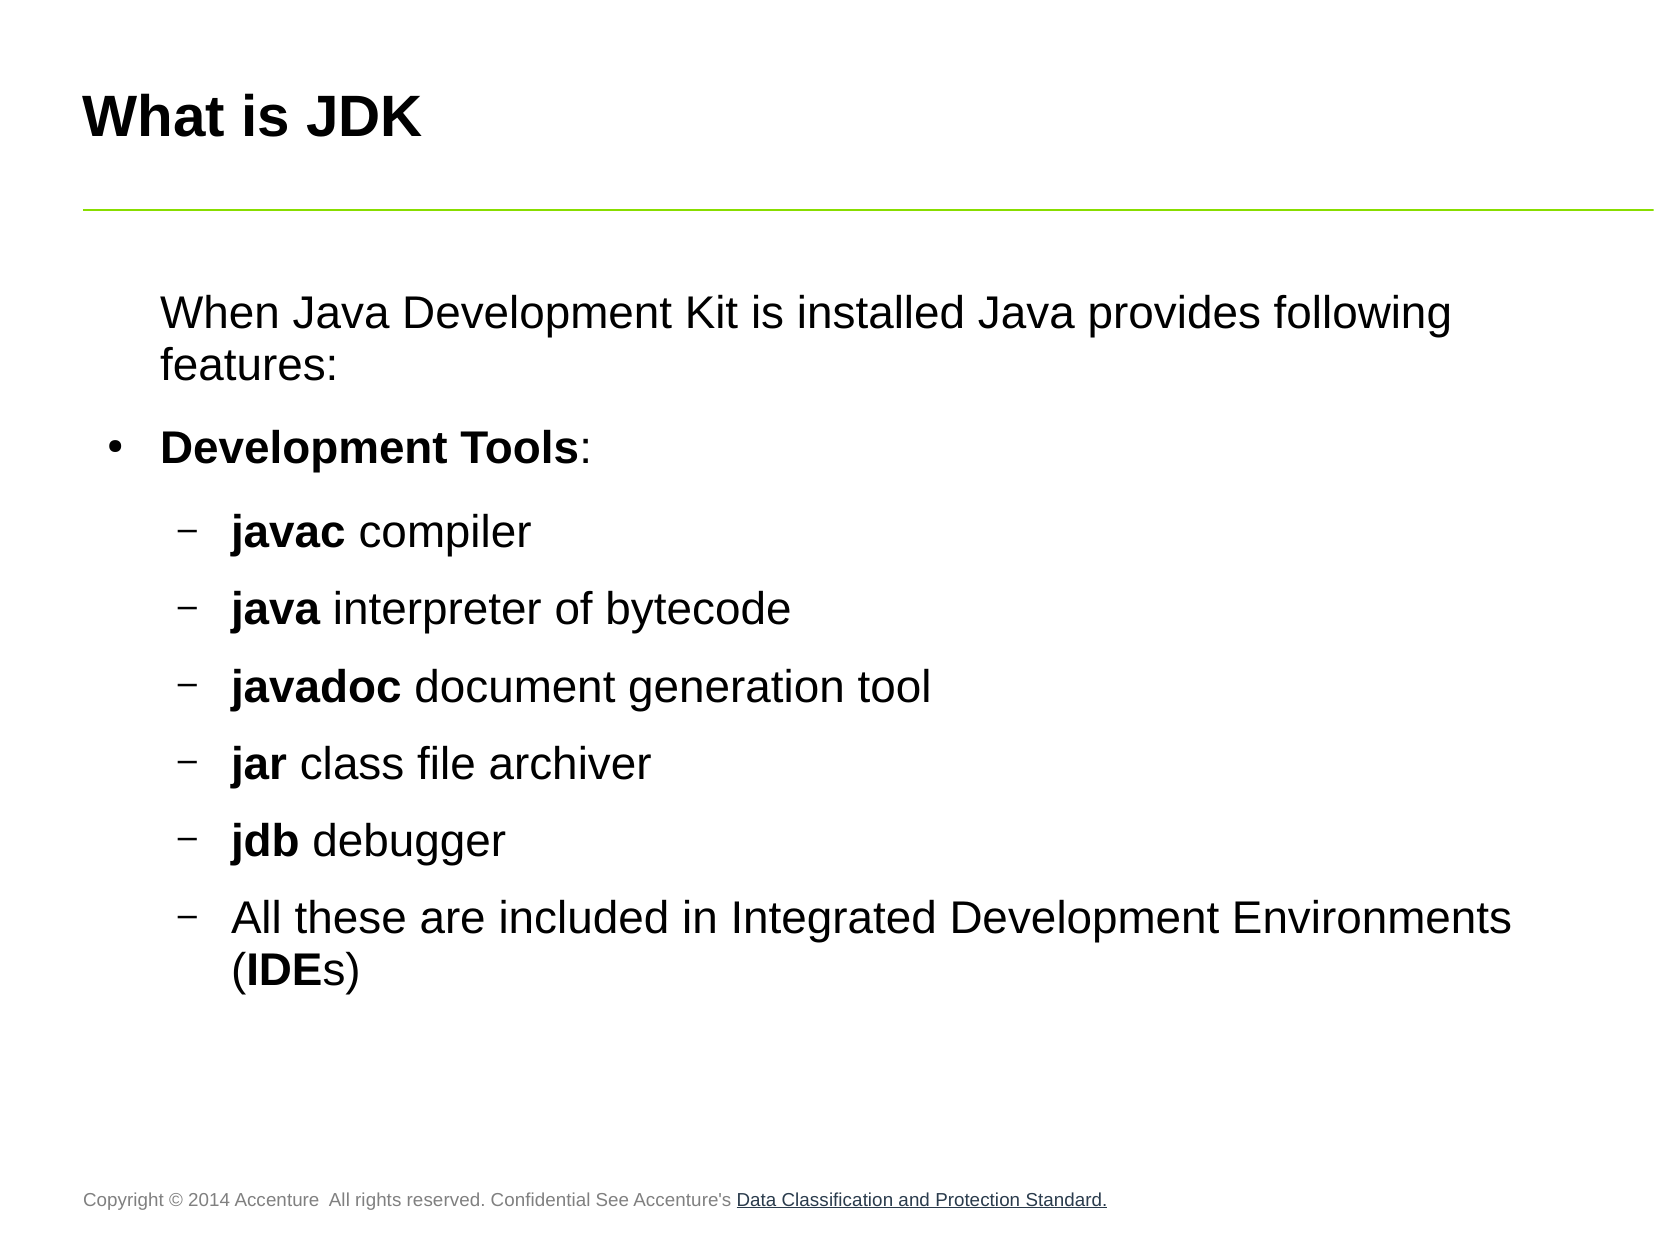

# What is JDK
When Java Development Kit is installed Java provides following features:
Development Tools:
javac compiler
java interpreter of bytecode
javadoc document generation tool
jar class file archiver
jdb debugger
All these are included in Integrated Development Environments (IDEs)